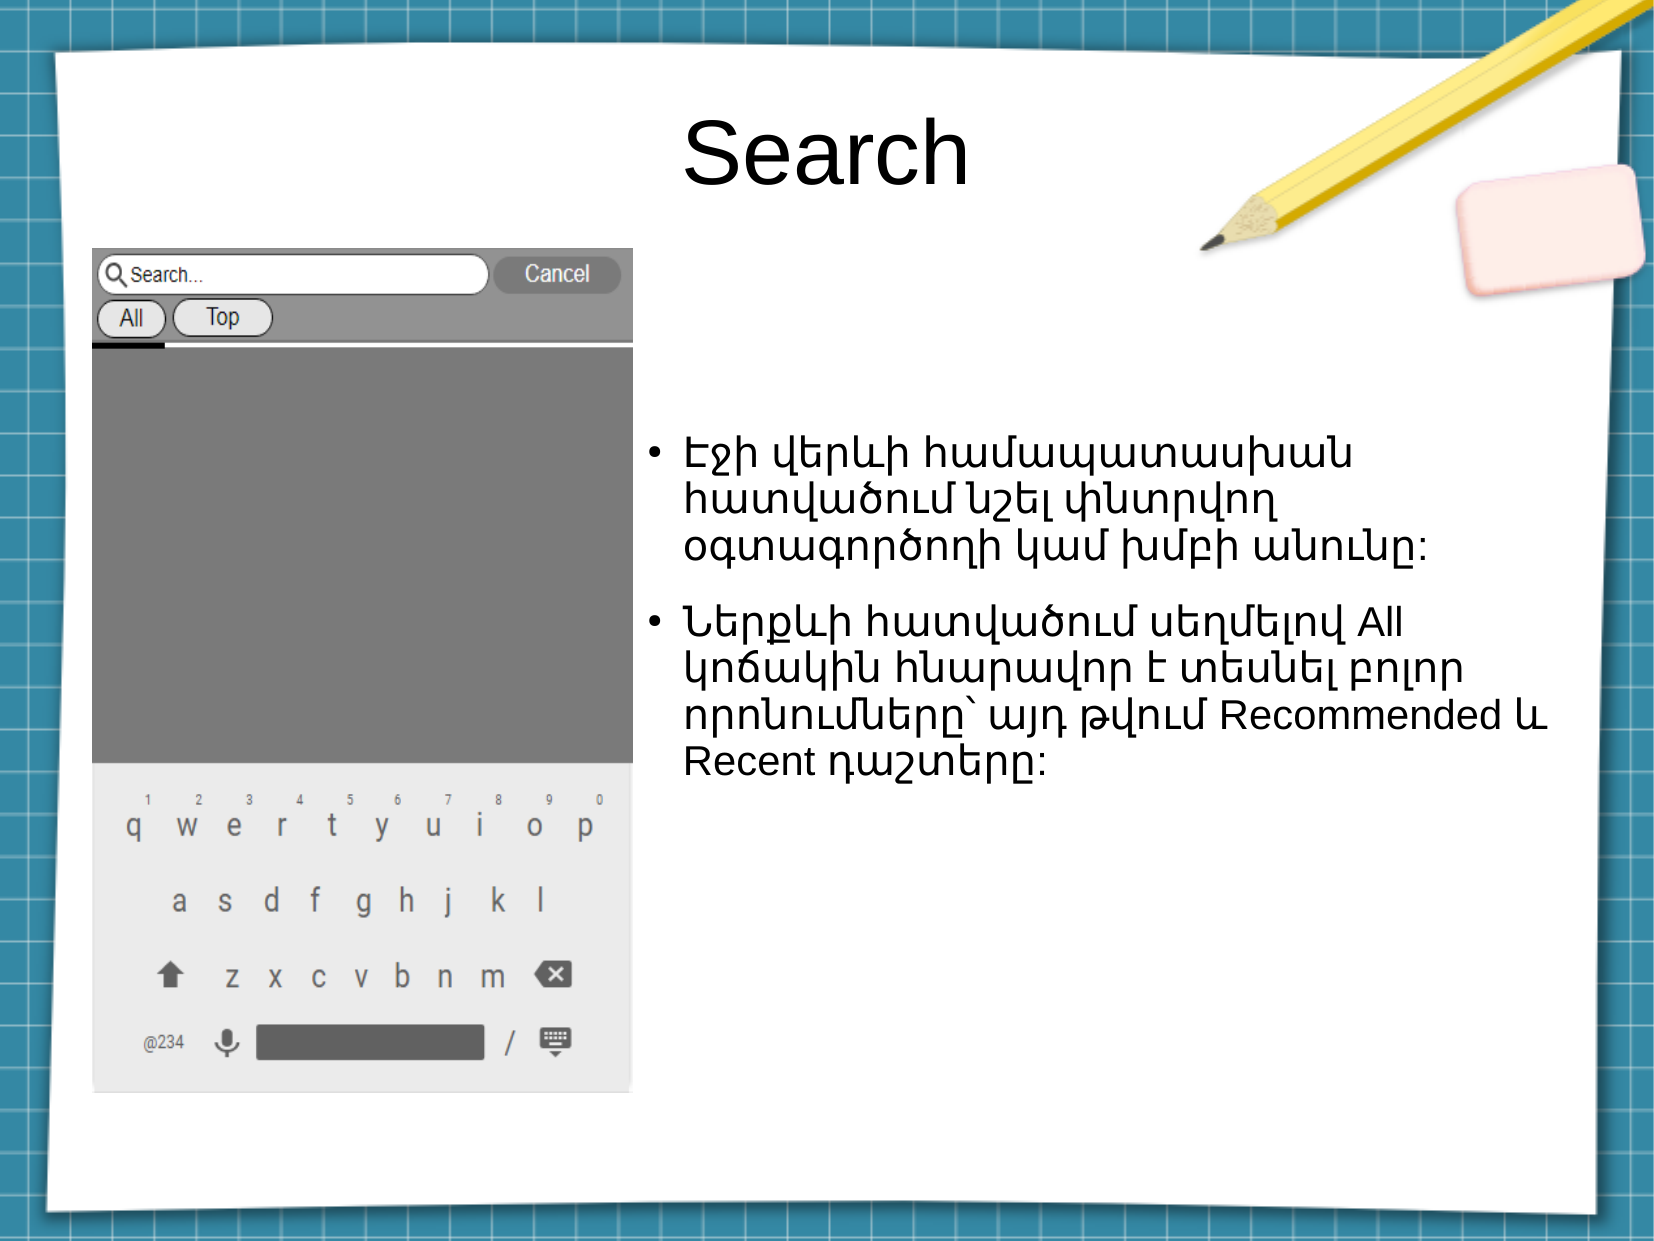

# Search
Էջի վերևի համապատասխան հատվածում նշել փնտրվող օգտագործողի կամ խմբի անունը:
Ներքևի հատվածում սեղմելով All կոճակին հնարավոր է տեսնել բոլոր որոնումները՝ այդ թվում Recommended և Recent դաշտերը: